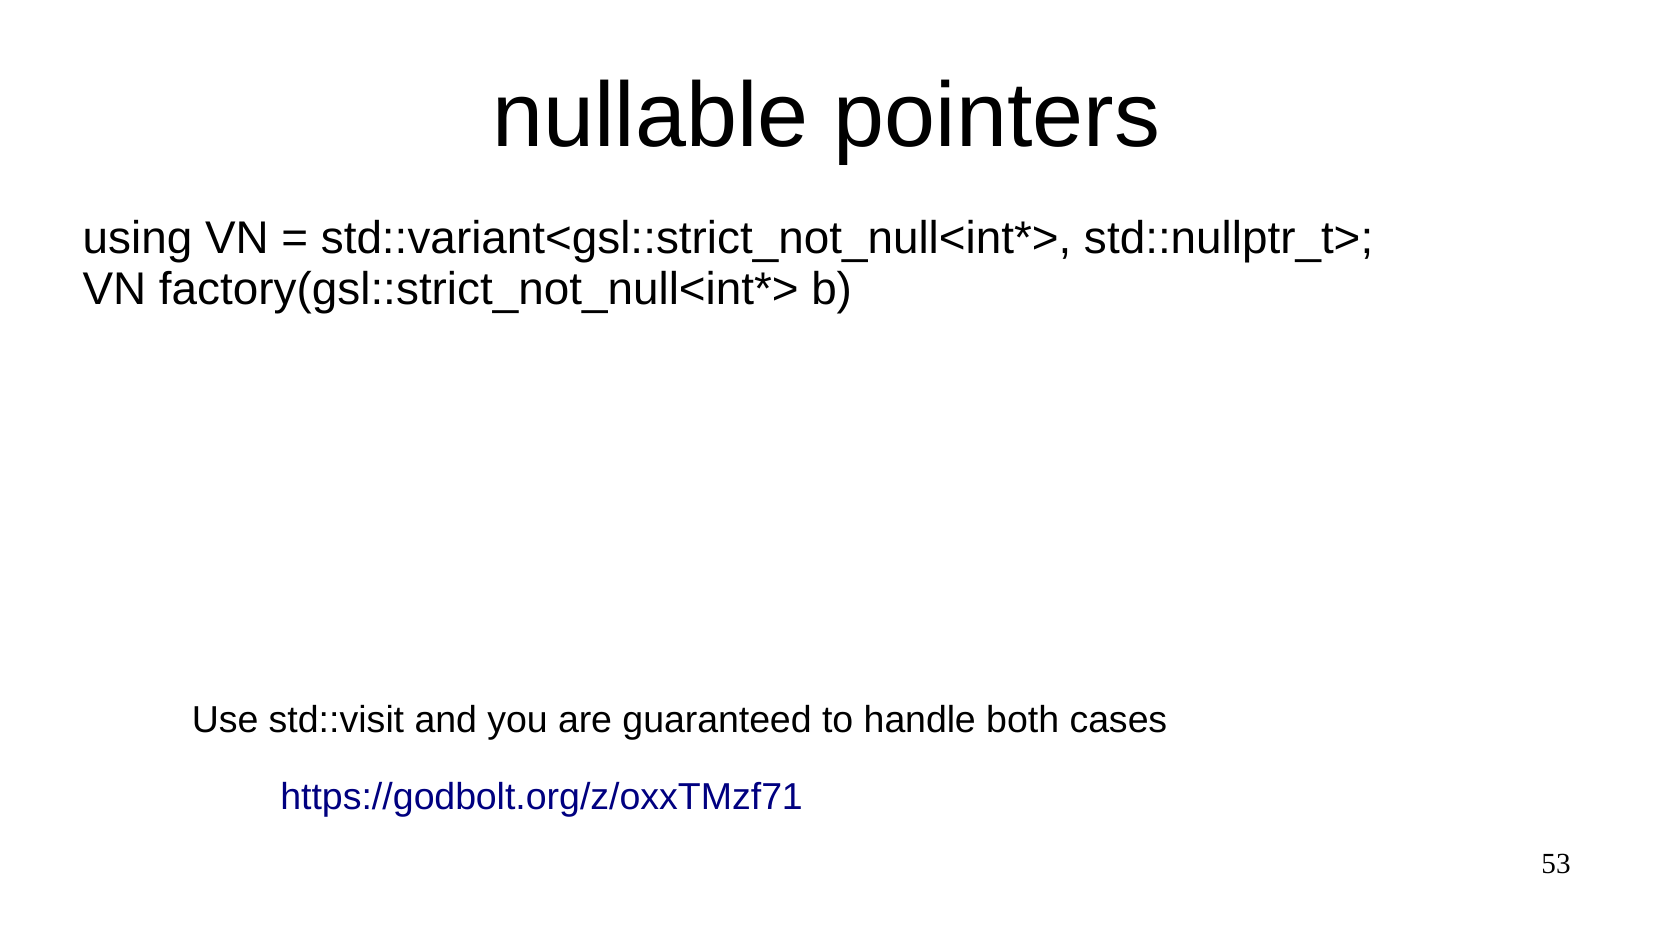

# nullable pointers
using VN = std::variant<gsl::strict_not_null<int*>, std::nullptr_t>;
VN factory(gsl::strict_not_null<int*> b)
Use std::visit and you are guaranteed to handle both cases
https://godbolt.org/z/oxxTMzf71
53